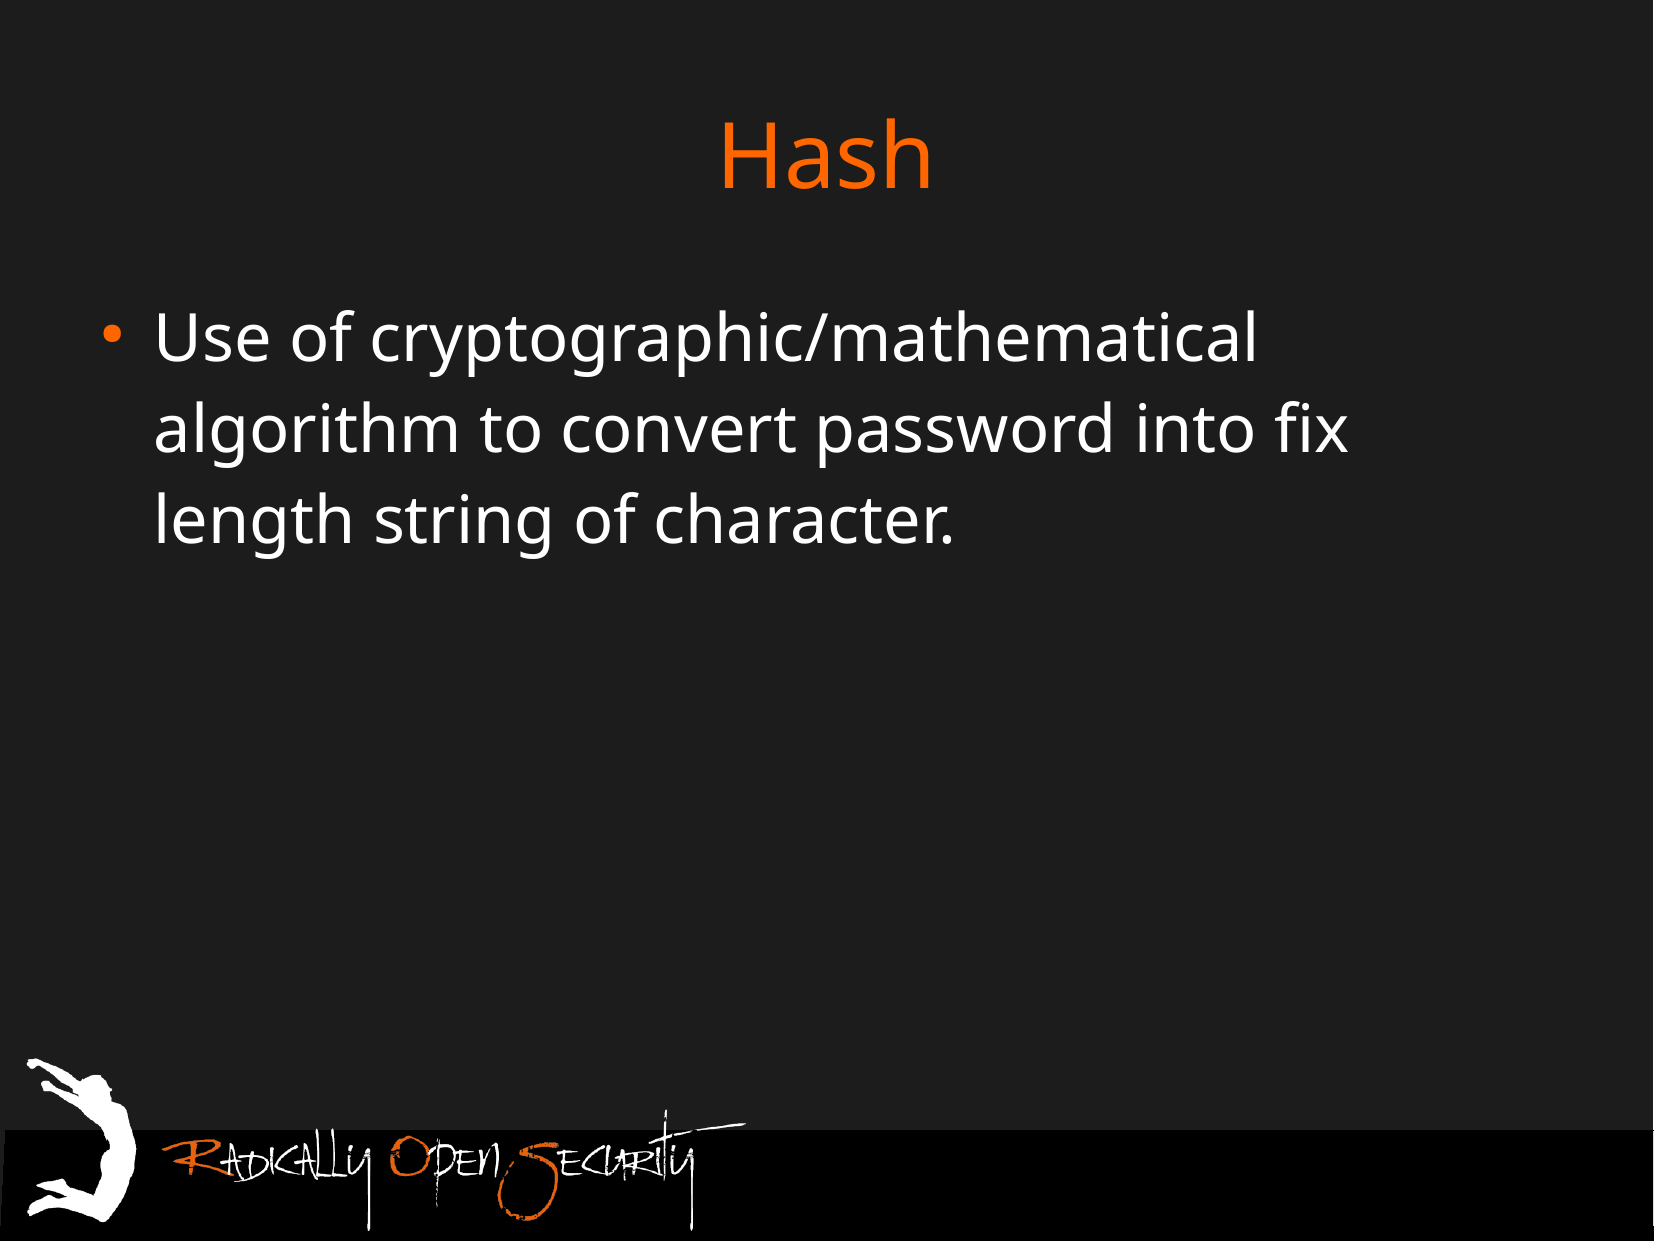

# Hash
Use of cryptographic/mathematical algorithm to convert password into fix length string of character.